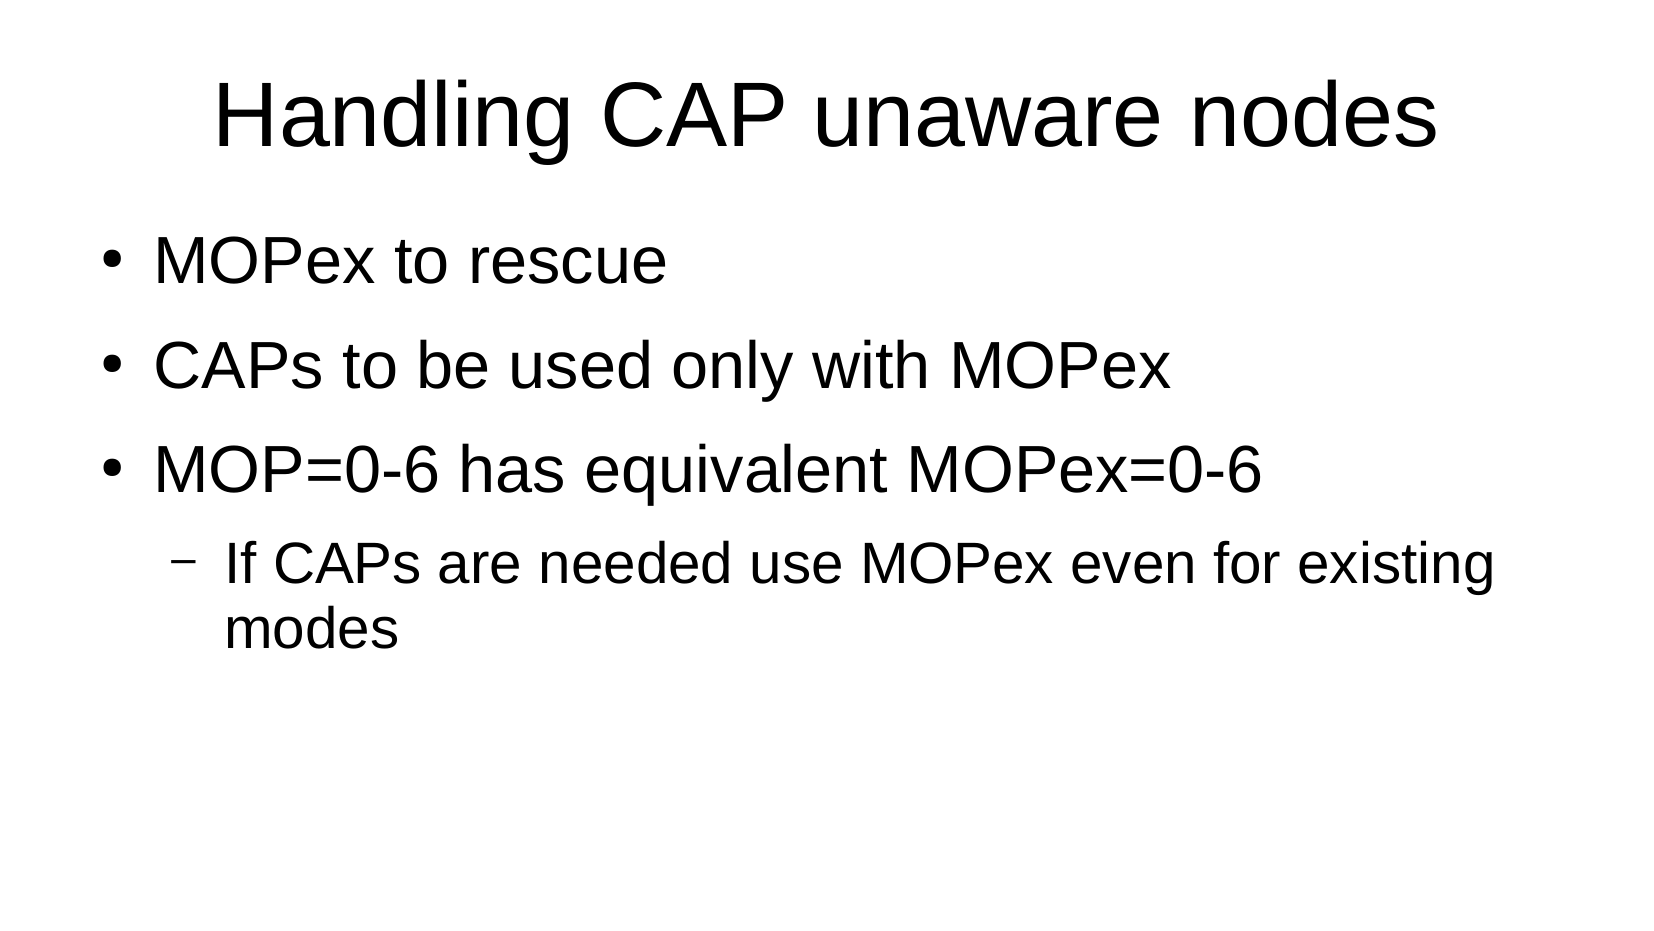

# Handling CAP unaware nodes
MOPex to rescue
CAPs to be used only with MOPex
MOP=0-6 has equivalent MOPex=0-6
If CAPs are needed use MOPex even for existing modes